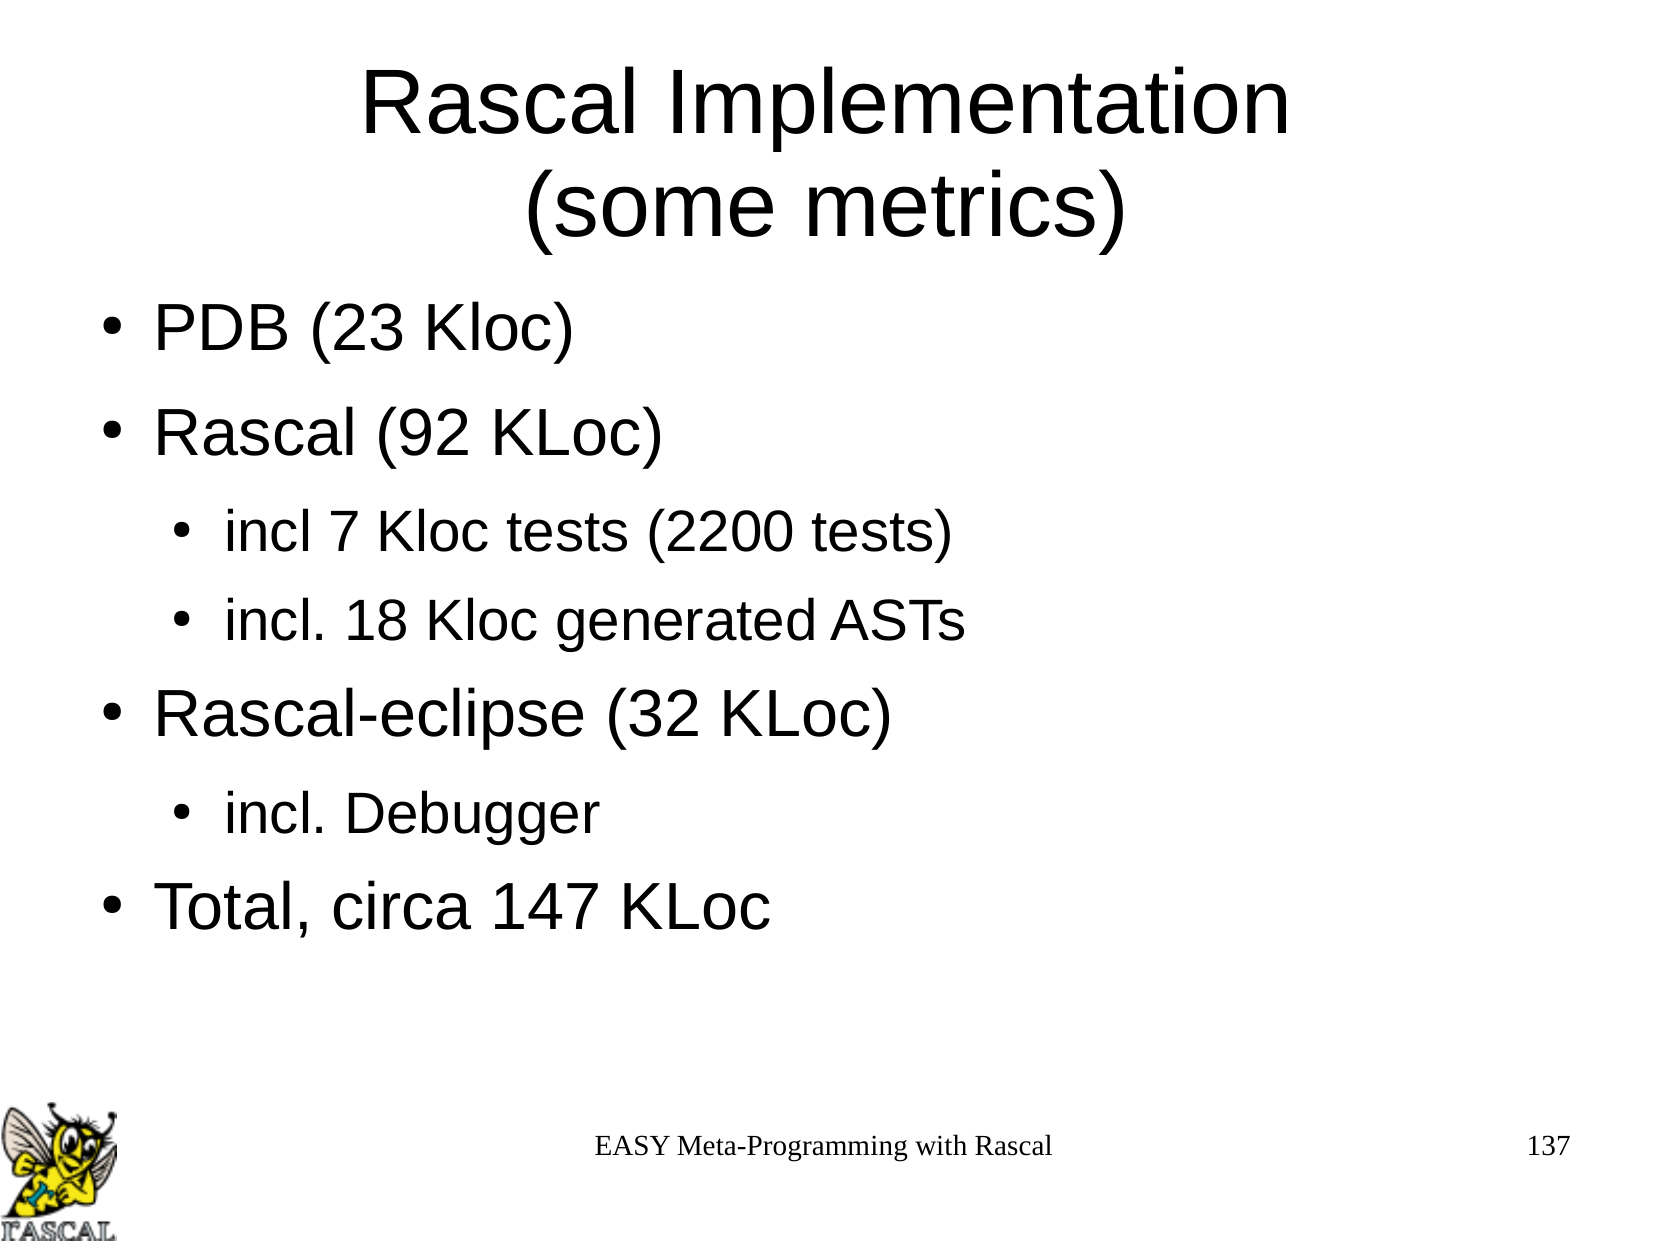

# Rascal Implementation (some metrics)
PDB (23 Kloc)
Rascal (92 KLoc)
incl 7 Kloc tests (2200 tests)
incl. 18 Kloc generated ASTs
Rascal-eclipse (32 KLoc)
incl. Debugger
Total, circa 147 KLoc
137